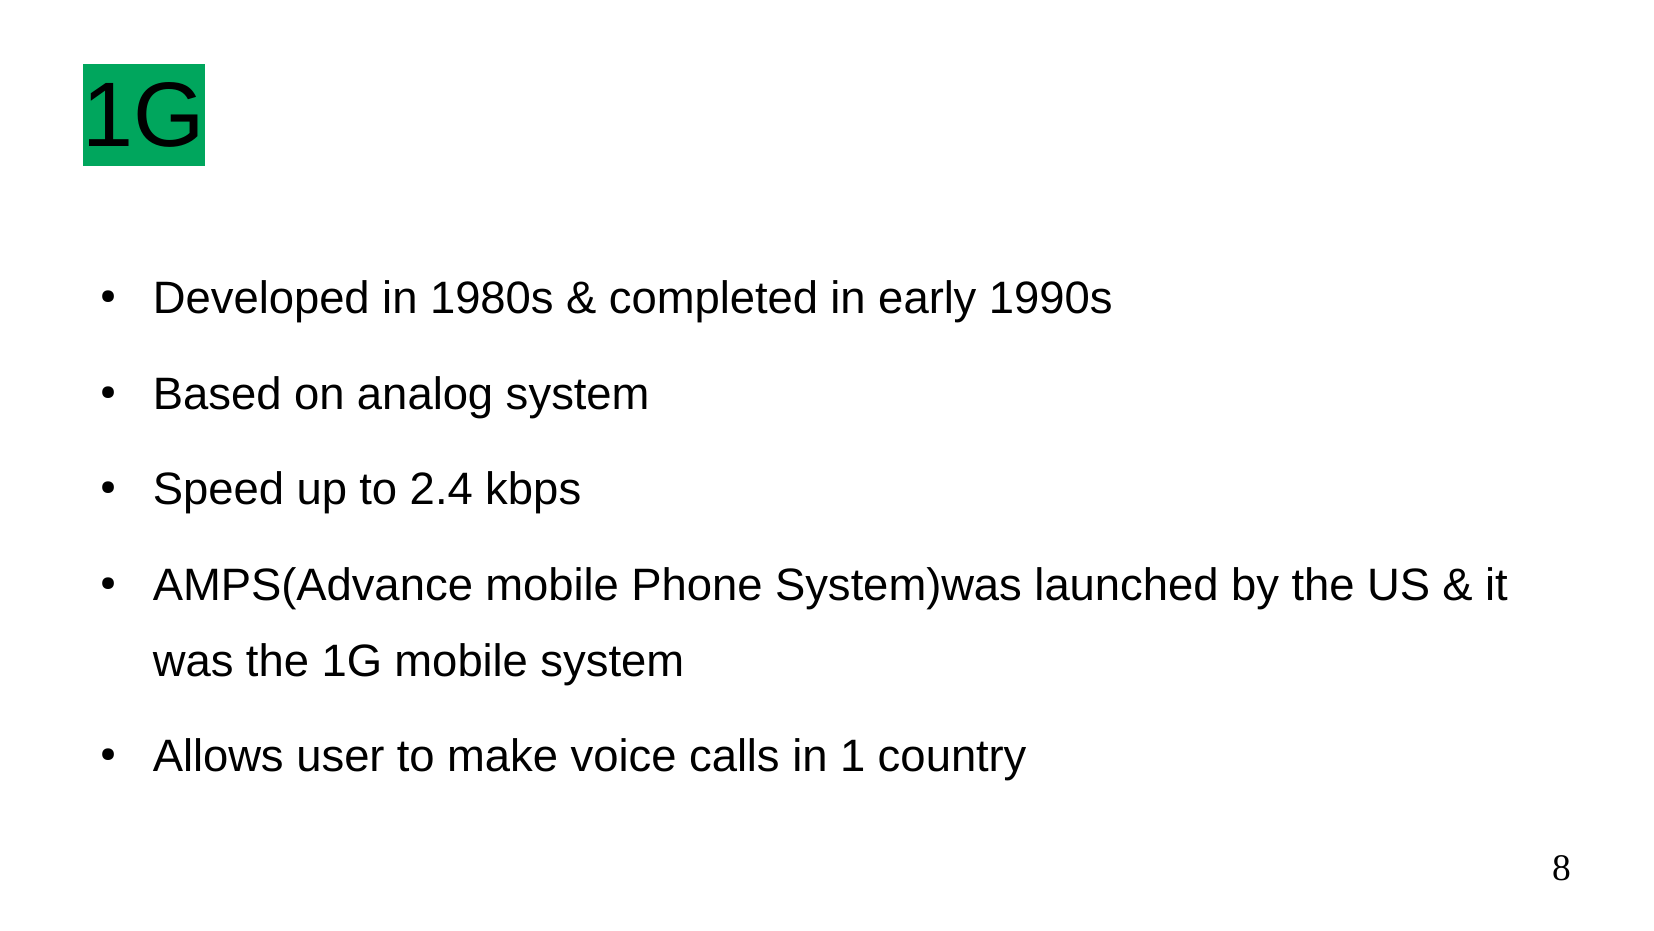

# 1G
Developed in 1980s & completed in early 1990s
Based on analog system
Speed up to 2.4 kbps
AMPS(Advance mobile Phone System)was launched by the US & it was the 1G mobile system
Allows user to make voice calls in 1 country
8